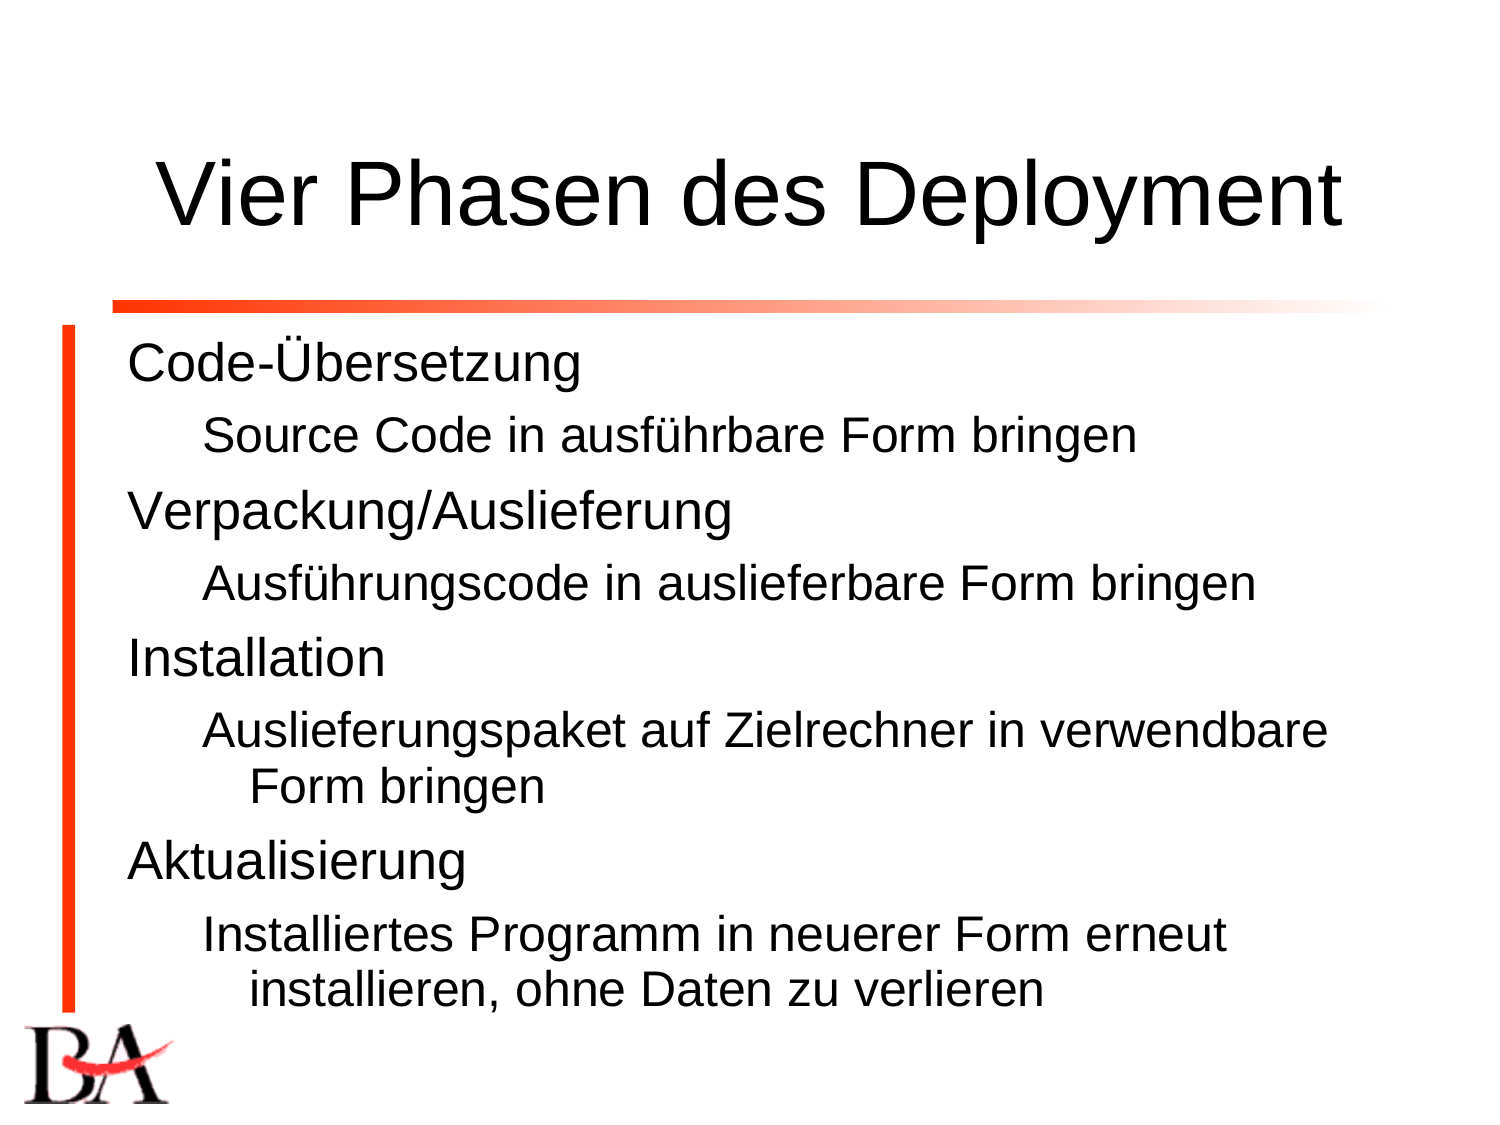

# Vier Phasen des Deployment
Code-Übersetzung
Source Code in ausführbare Form bringen
Verpackung/Auslieferung
Ausführungscode in auslieferbare Form bringen
Installation
Auslieferungspaket auf Zielrechner in verwendbare Form bringen
Aktualisierung
Installiertes Programm in neuerer Form erneut installieren, ohne Daten zu verlieren